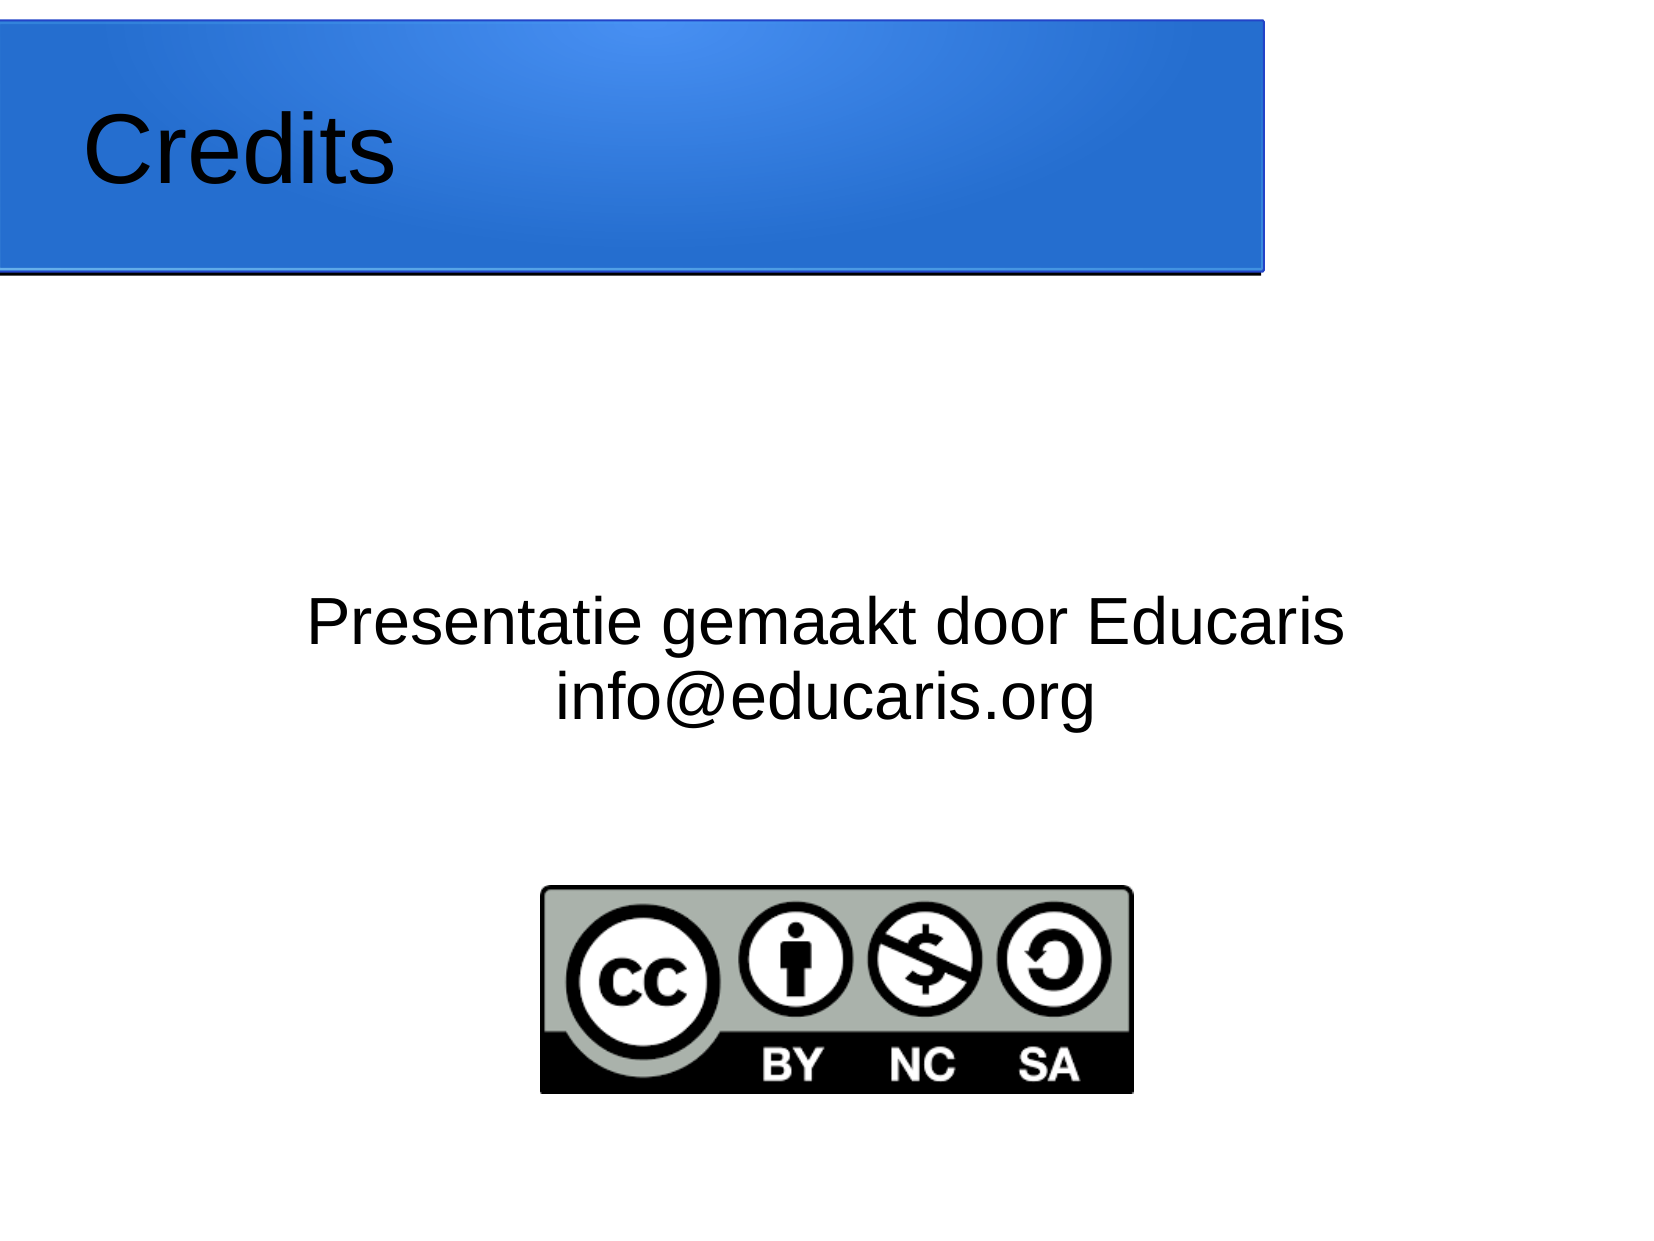

# Credits
Presentatie gemaakt door Educaris
info@educaris.org